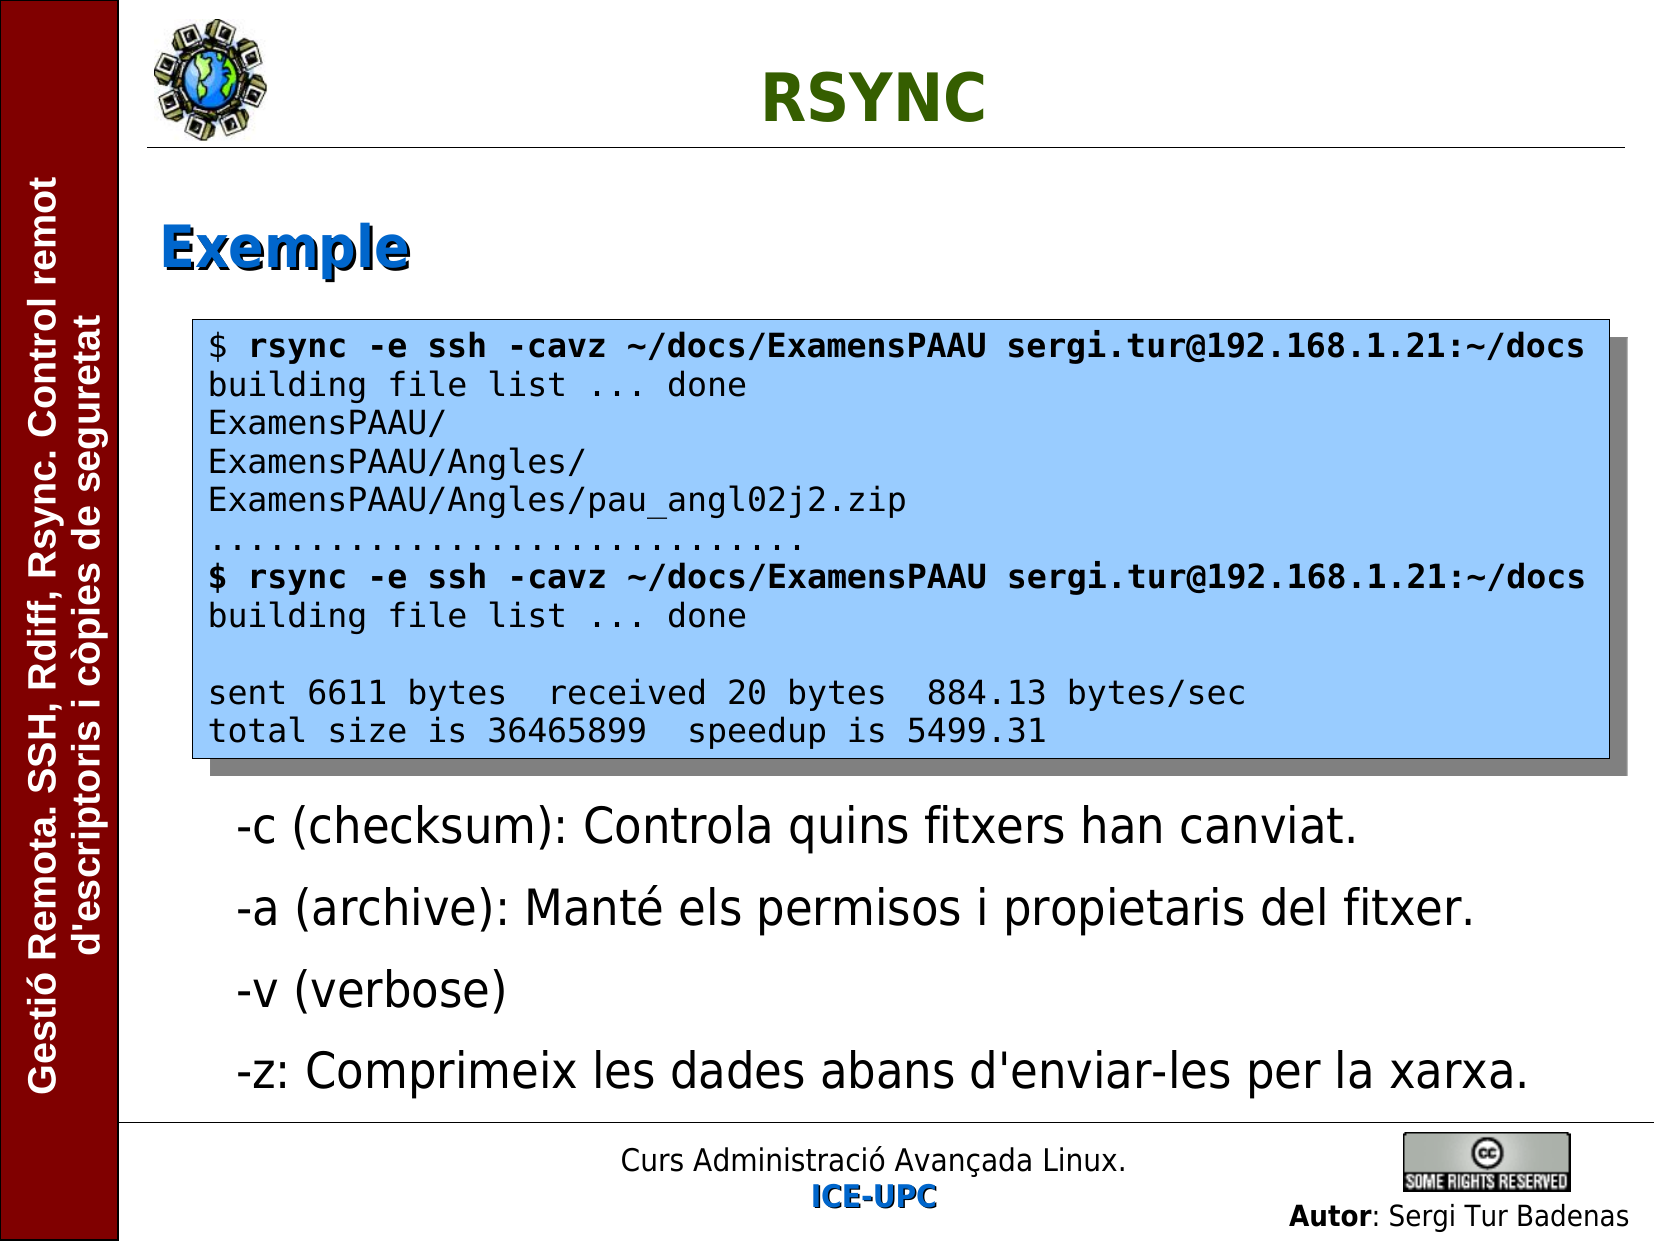

# RSYNC
Exemple
-c (checksum): Controla quins fitxers han canviat.
-a (archive): Manté els permisos i propietaris del fitxer.
-v (verbose)
-z: Comprimeix les dades abans d'enviar-les per la xarxa.
$ rsync -e ssh -cavz ~/docs/ExamensPAAU sergi.tur@192.168.1.21:~/docs
building file list ... done
ExamensPAAU/
ExamensPAAU/Angles/
ExamensPAAU/Angles/pau_angl02j2.zip
..............................
$ rsync -e ssh -cavz ~/docs/ExamensPAAU sergi.tur@192.168.1.21:~/docs
building file list ... done
sent 6611 bytes received 20 bytes 884.13 bytes/sec
total size is 36465899 speedup is 5499.31